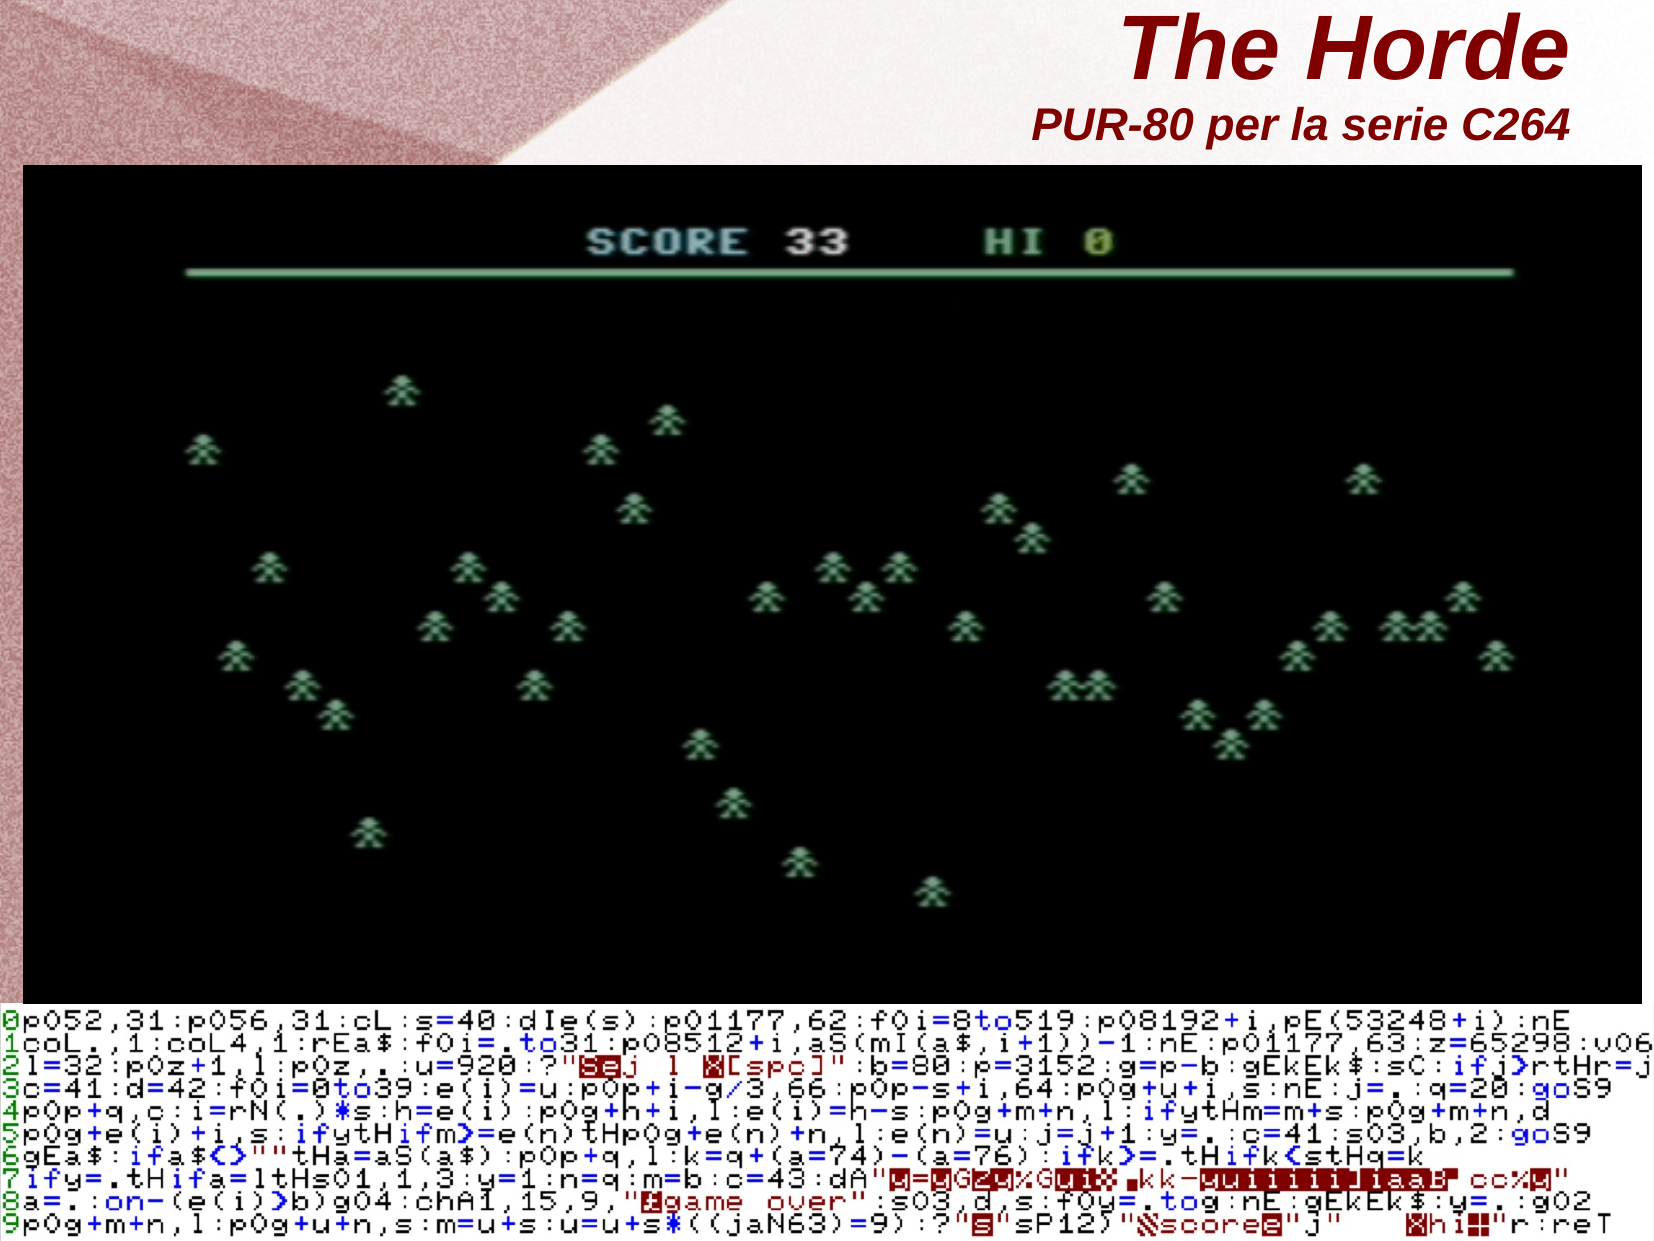

# The Horde PUR-80 per la serie C264